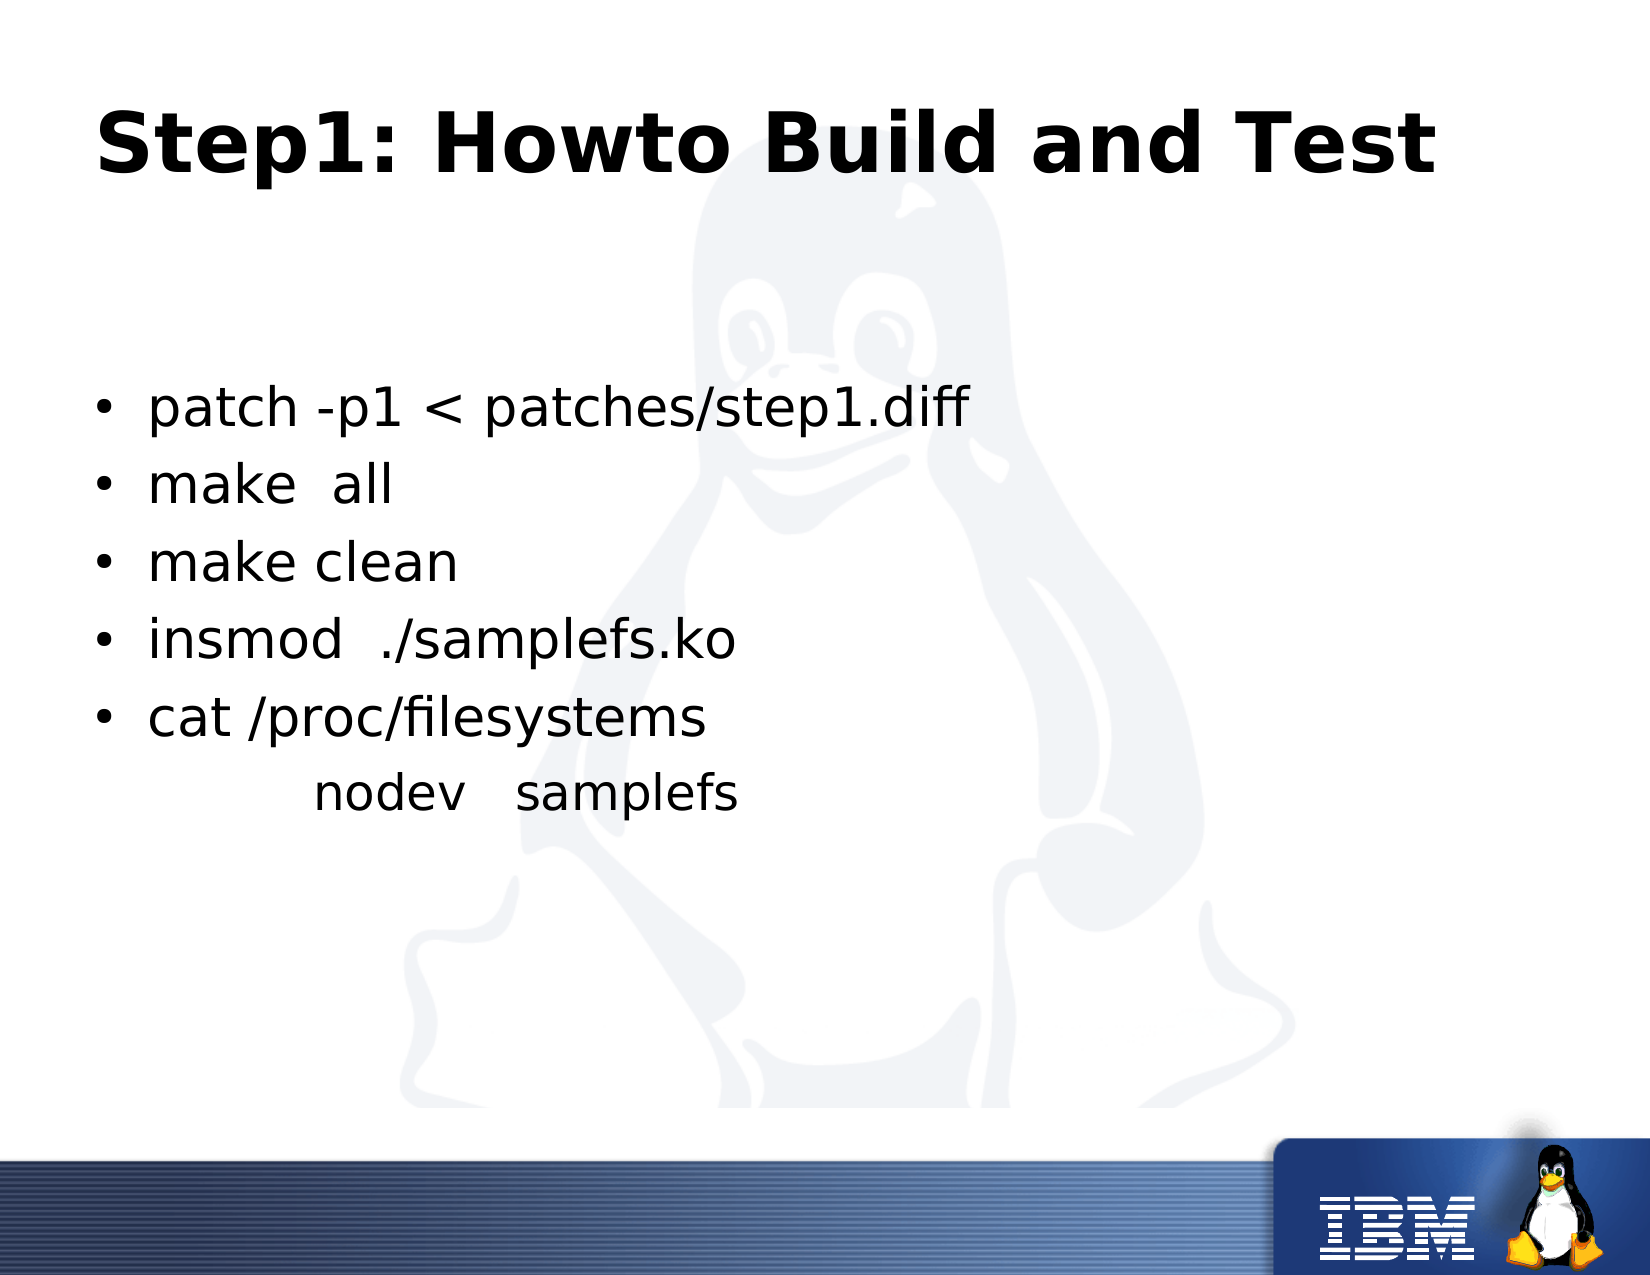

# Step1: Howto Build and Test
patch -p1 < patches/step1.diff
make all
make clean
insmod ./samplefs.ko
cat /proc/filesystems
nodev samplefs